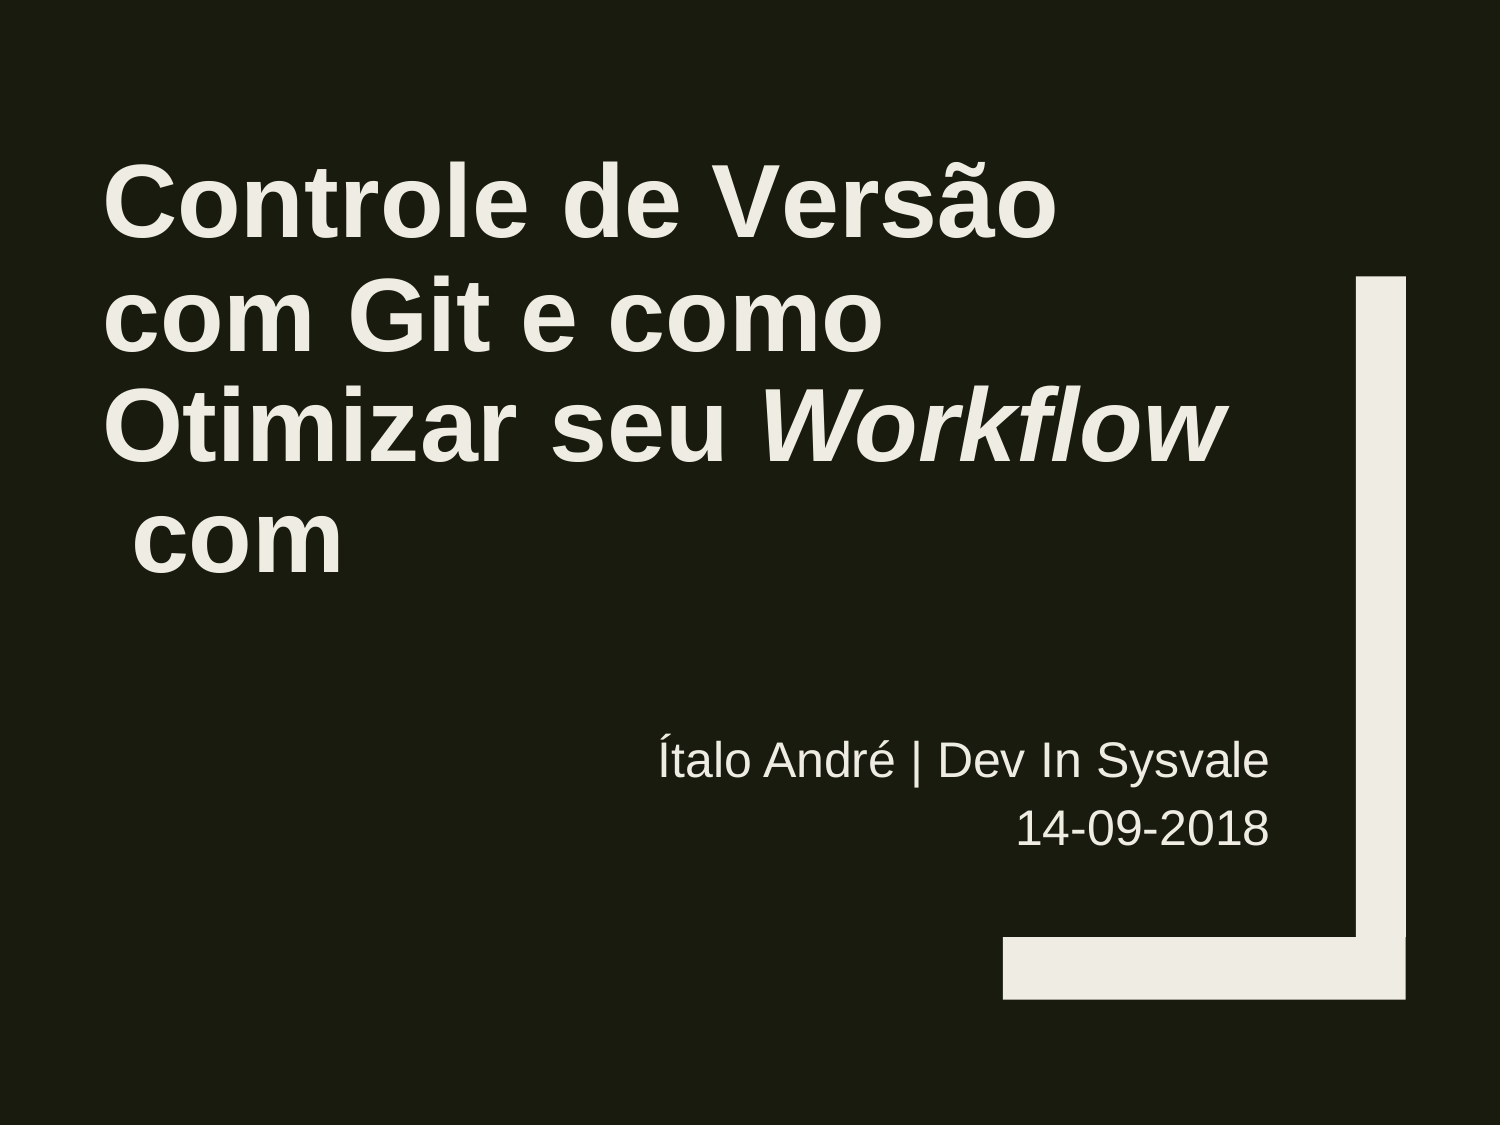

# Controle	de	Versão
com	Git e	como Otimizar	seu Workflow com
Ítalo André | Dev In Sysvale
14-09-2018